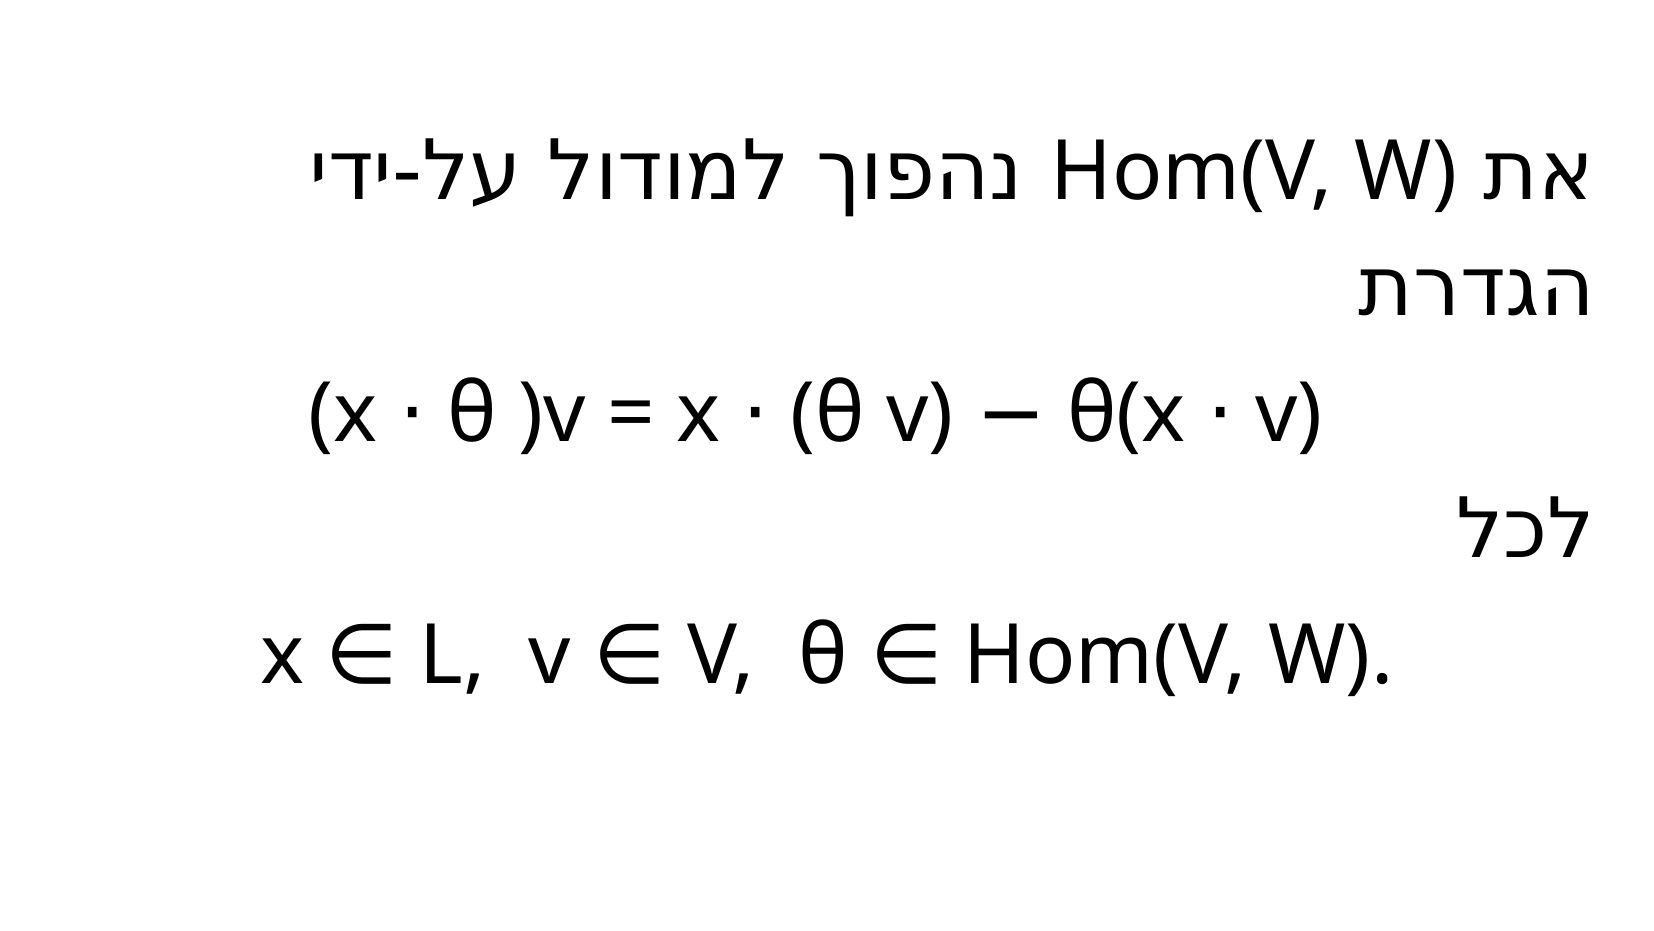

# את Hom(V, W) נהפוך למודול על-ידי הגדרת
(x ⋅ θ )v = x ⋅ (θ v) − θ(x ⋅ v)
לכל
x ∈ L, v ∈ V, θ ∈ Hom(V, W).